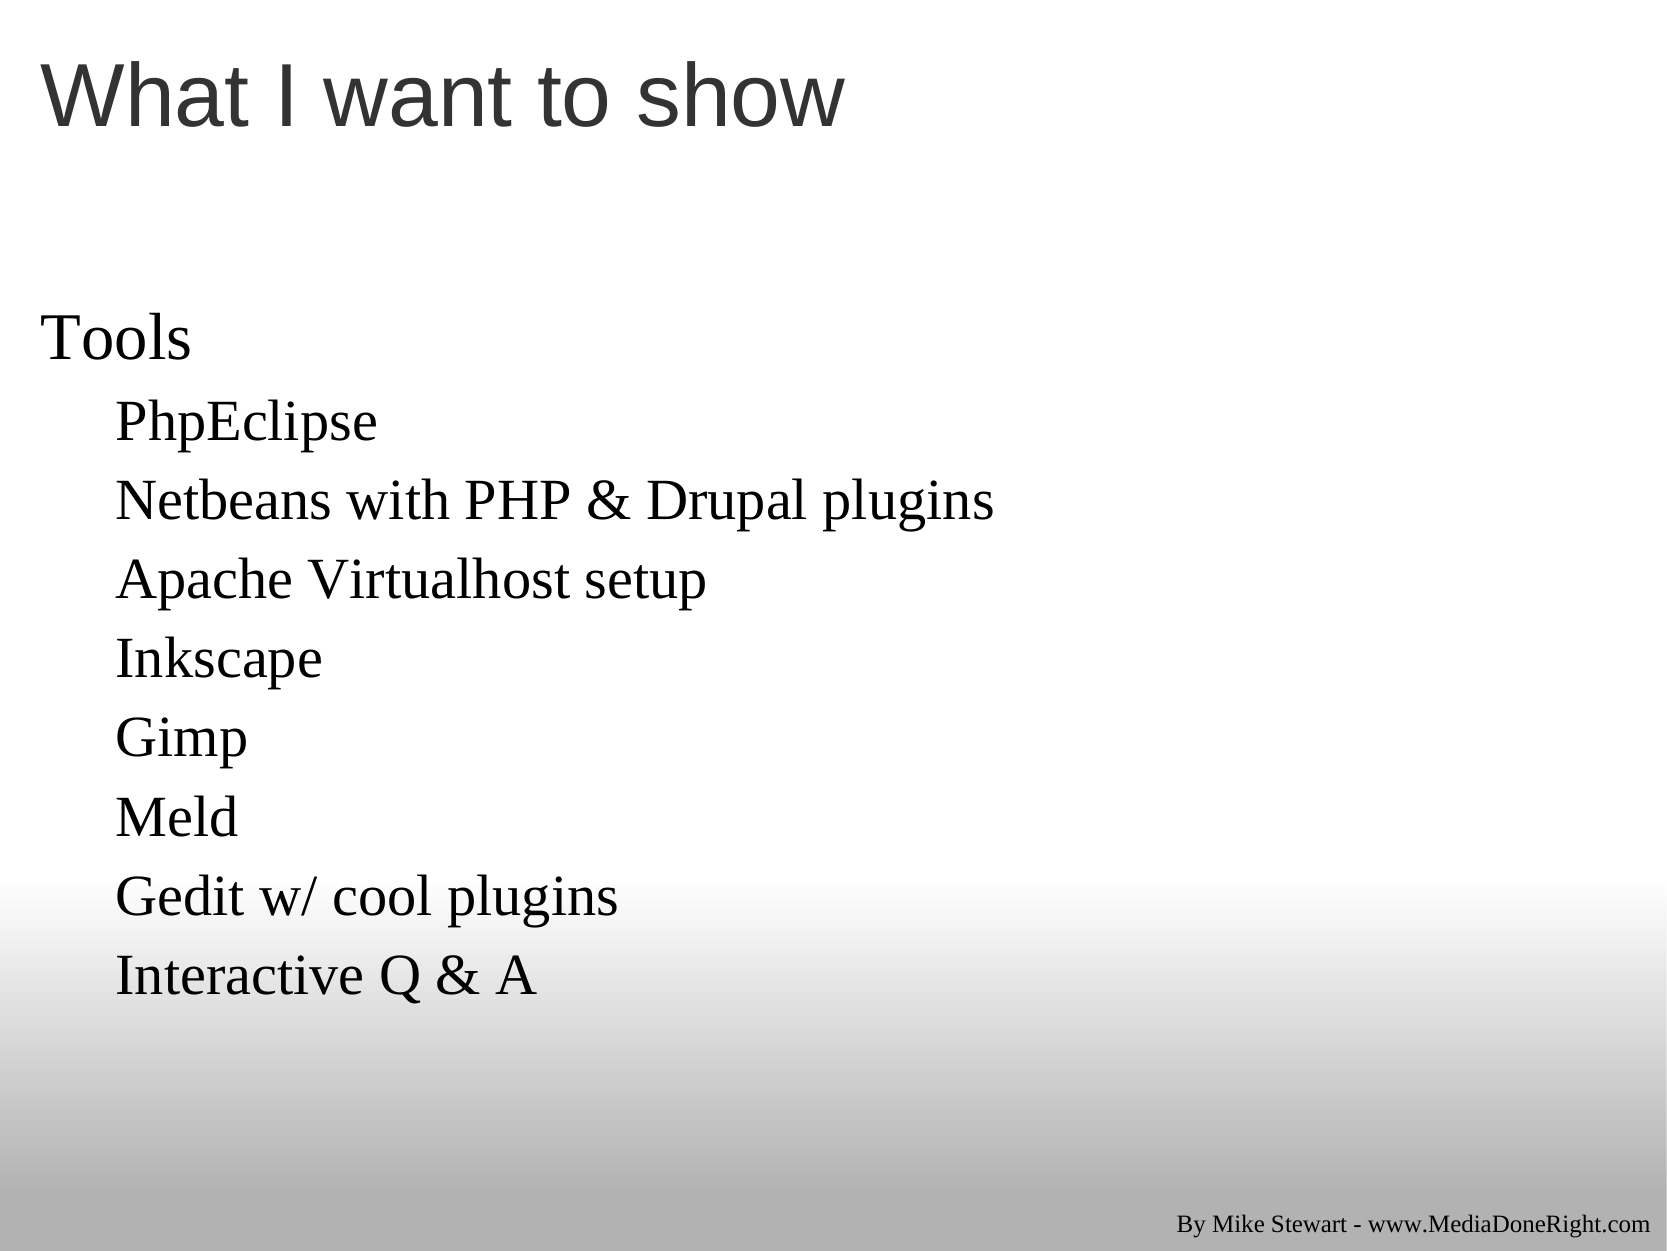

# What I want to show
Tools
PhpEclipse
Netbeans with PHP & Drupal plugins
Apache Virtualhost setup
Inkscape
Gimp
Meld
Gedit w/ cool plugins
Interactive Q & A
By Mike Stewart - www.MediaDoneRight.com